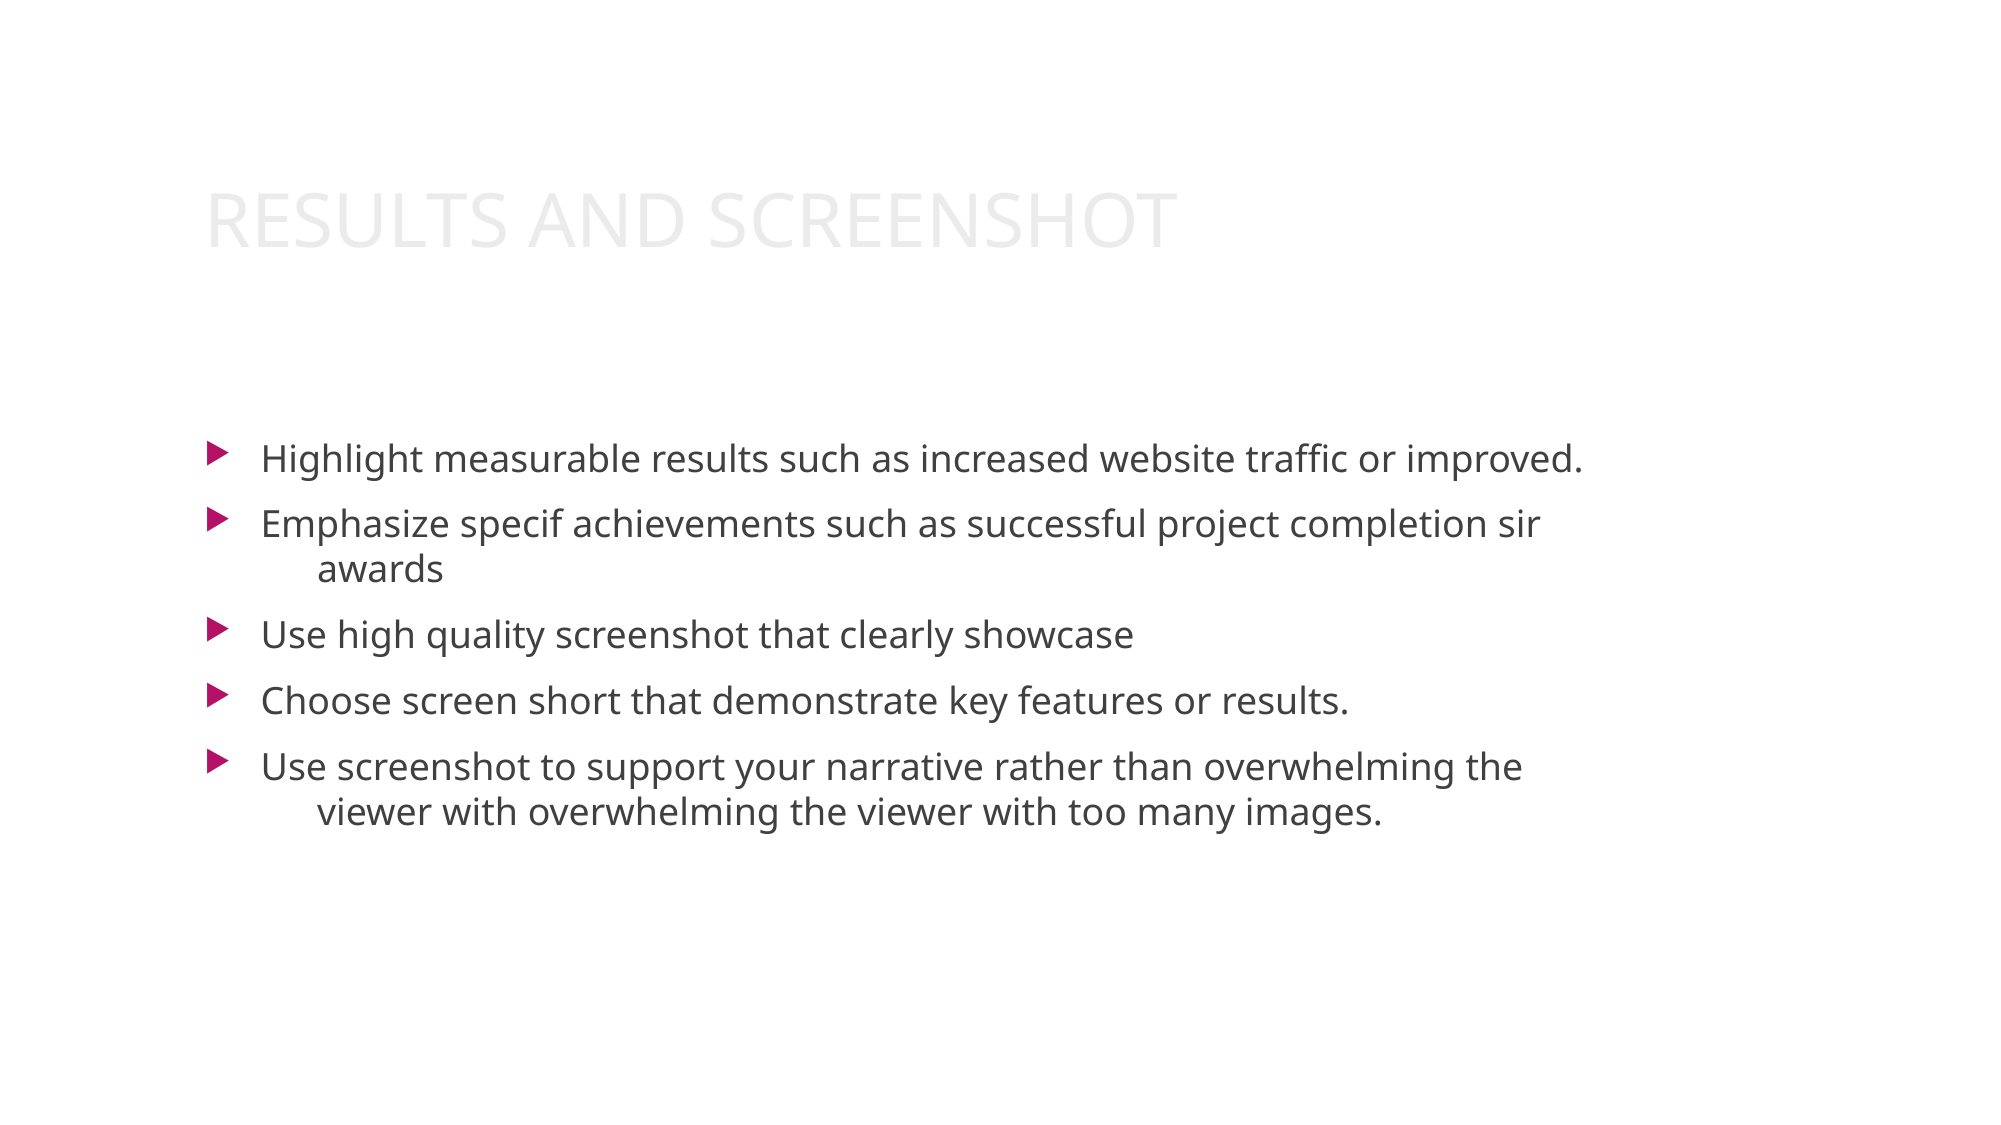

# RESULTS AND SCREENSHOT
Highlight measurable results such as increased website traffic or improved.
Emphasize specif achievements such as successful project completion sir awards
Use high quality screenshot that clearly showcase
Choose screen short that demonstrate key features or results.
Use screenshot to support your narrative rather than overwhelming the viewer with overwhelming the viewer with too many images.